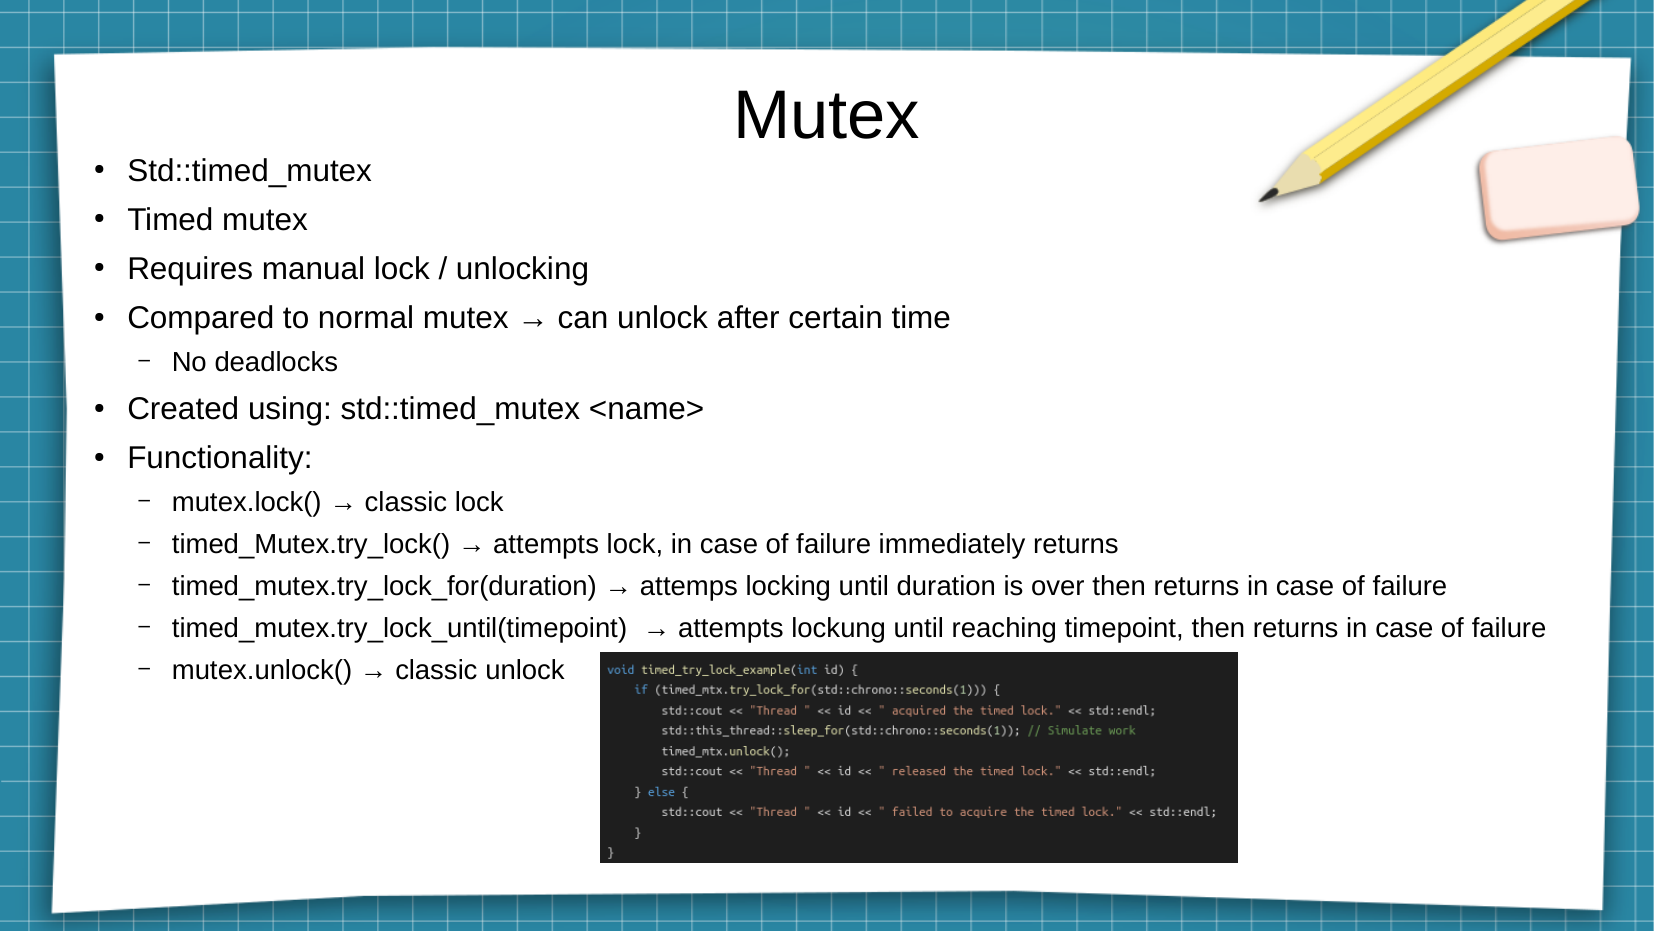

# Mutex
Std::timed_mutex
Timed mutex
Requires manual lock / unlocking
Compared to normal mutex → can unlock after certain time
No deadlocks
Created using: std::timed_mutex <name>
Functionality:
mutex.lock() → classic lock
timed_Mutex.try_lock() → attempts lock, in case of failure immediately returns
timed_mutex.try_lock_for(duration) → attemps locking until duration is over then returns in case of failure
timed_mutex.try_lock_until(timepoint) → attempts lockung until reaching timepoint, then returns in case of failure
mutex.unlock() → classic unlock